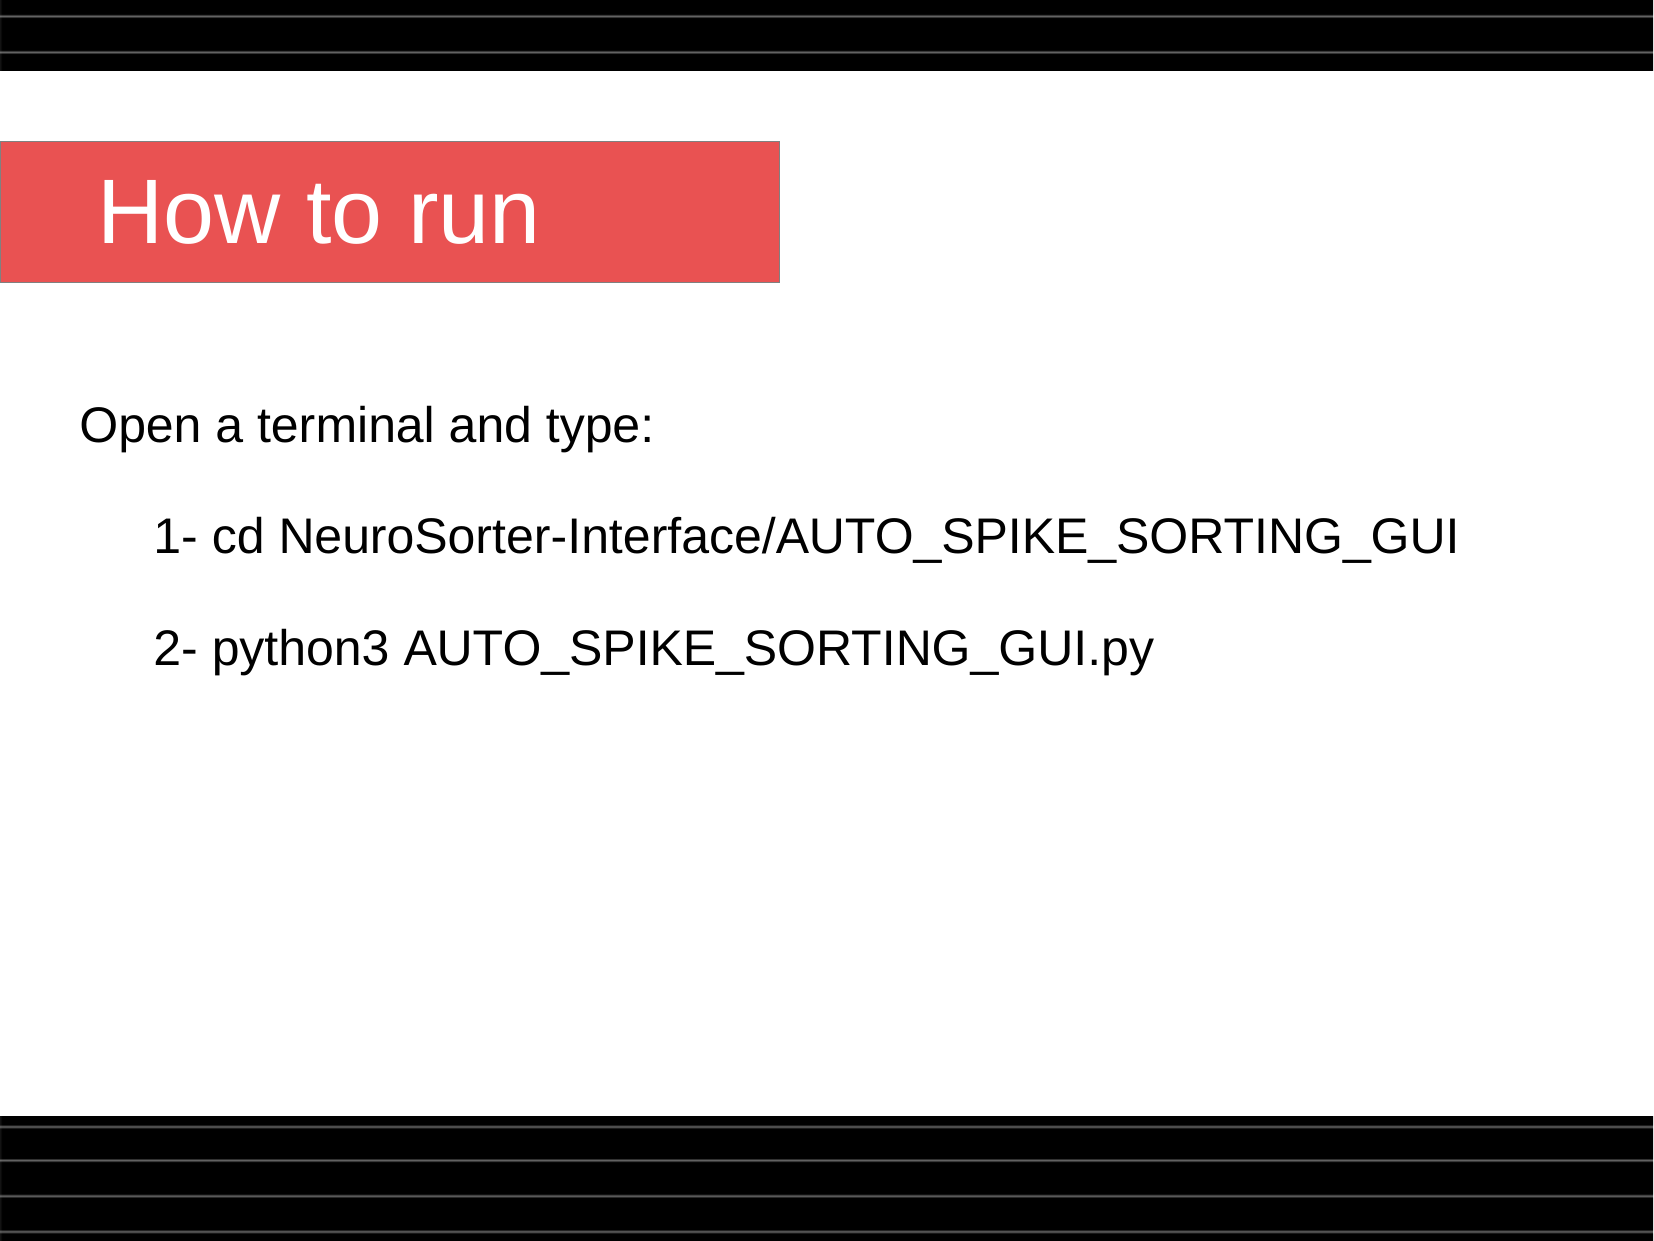

How to run
Open a terminal and type:
	1- cd NeuroSorter-Interface/AUTO_SPIKE_SORTING_GUI
	2- python3 AUTO_SPIKE_SORTING_GUI.py